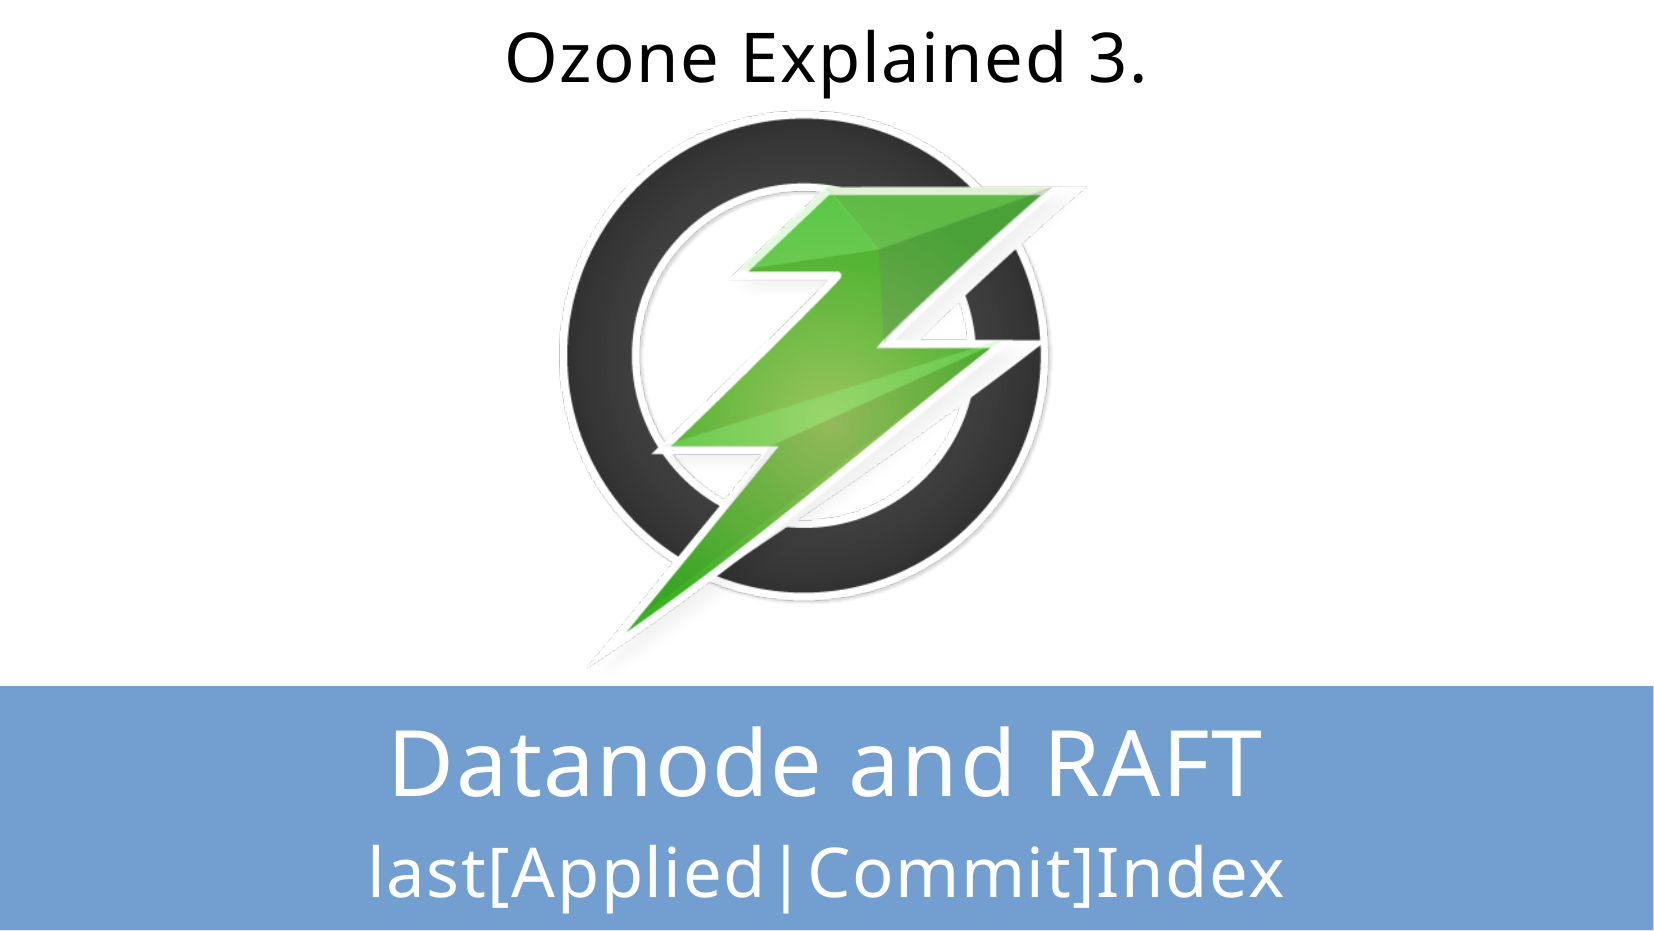

# Ozone Explained 3.
Datanode and RAFT
last[Applied|Commit]Index